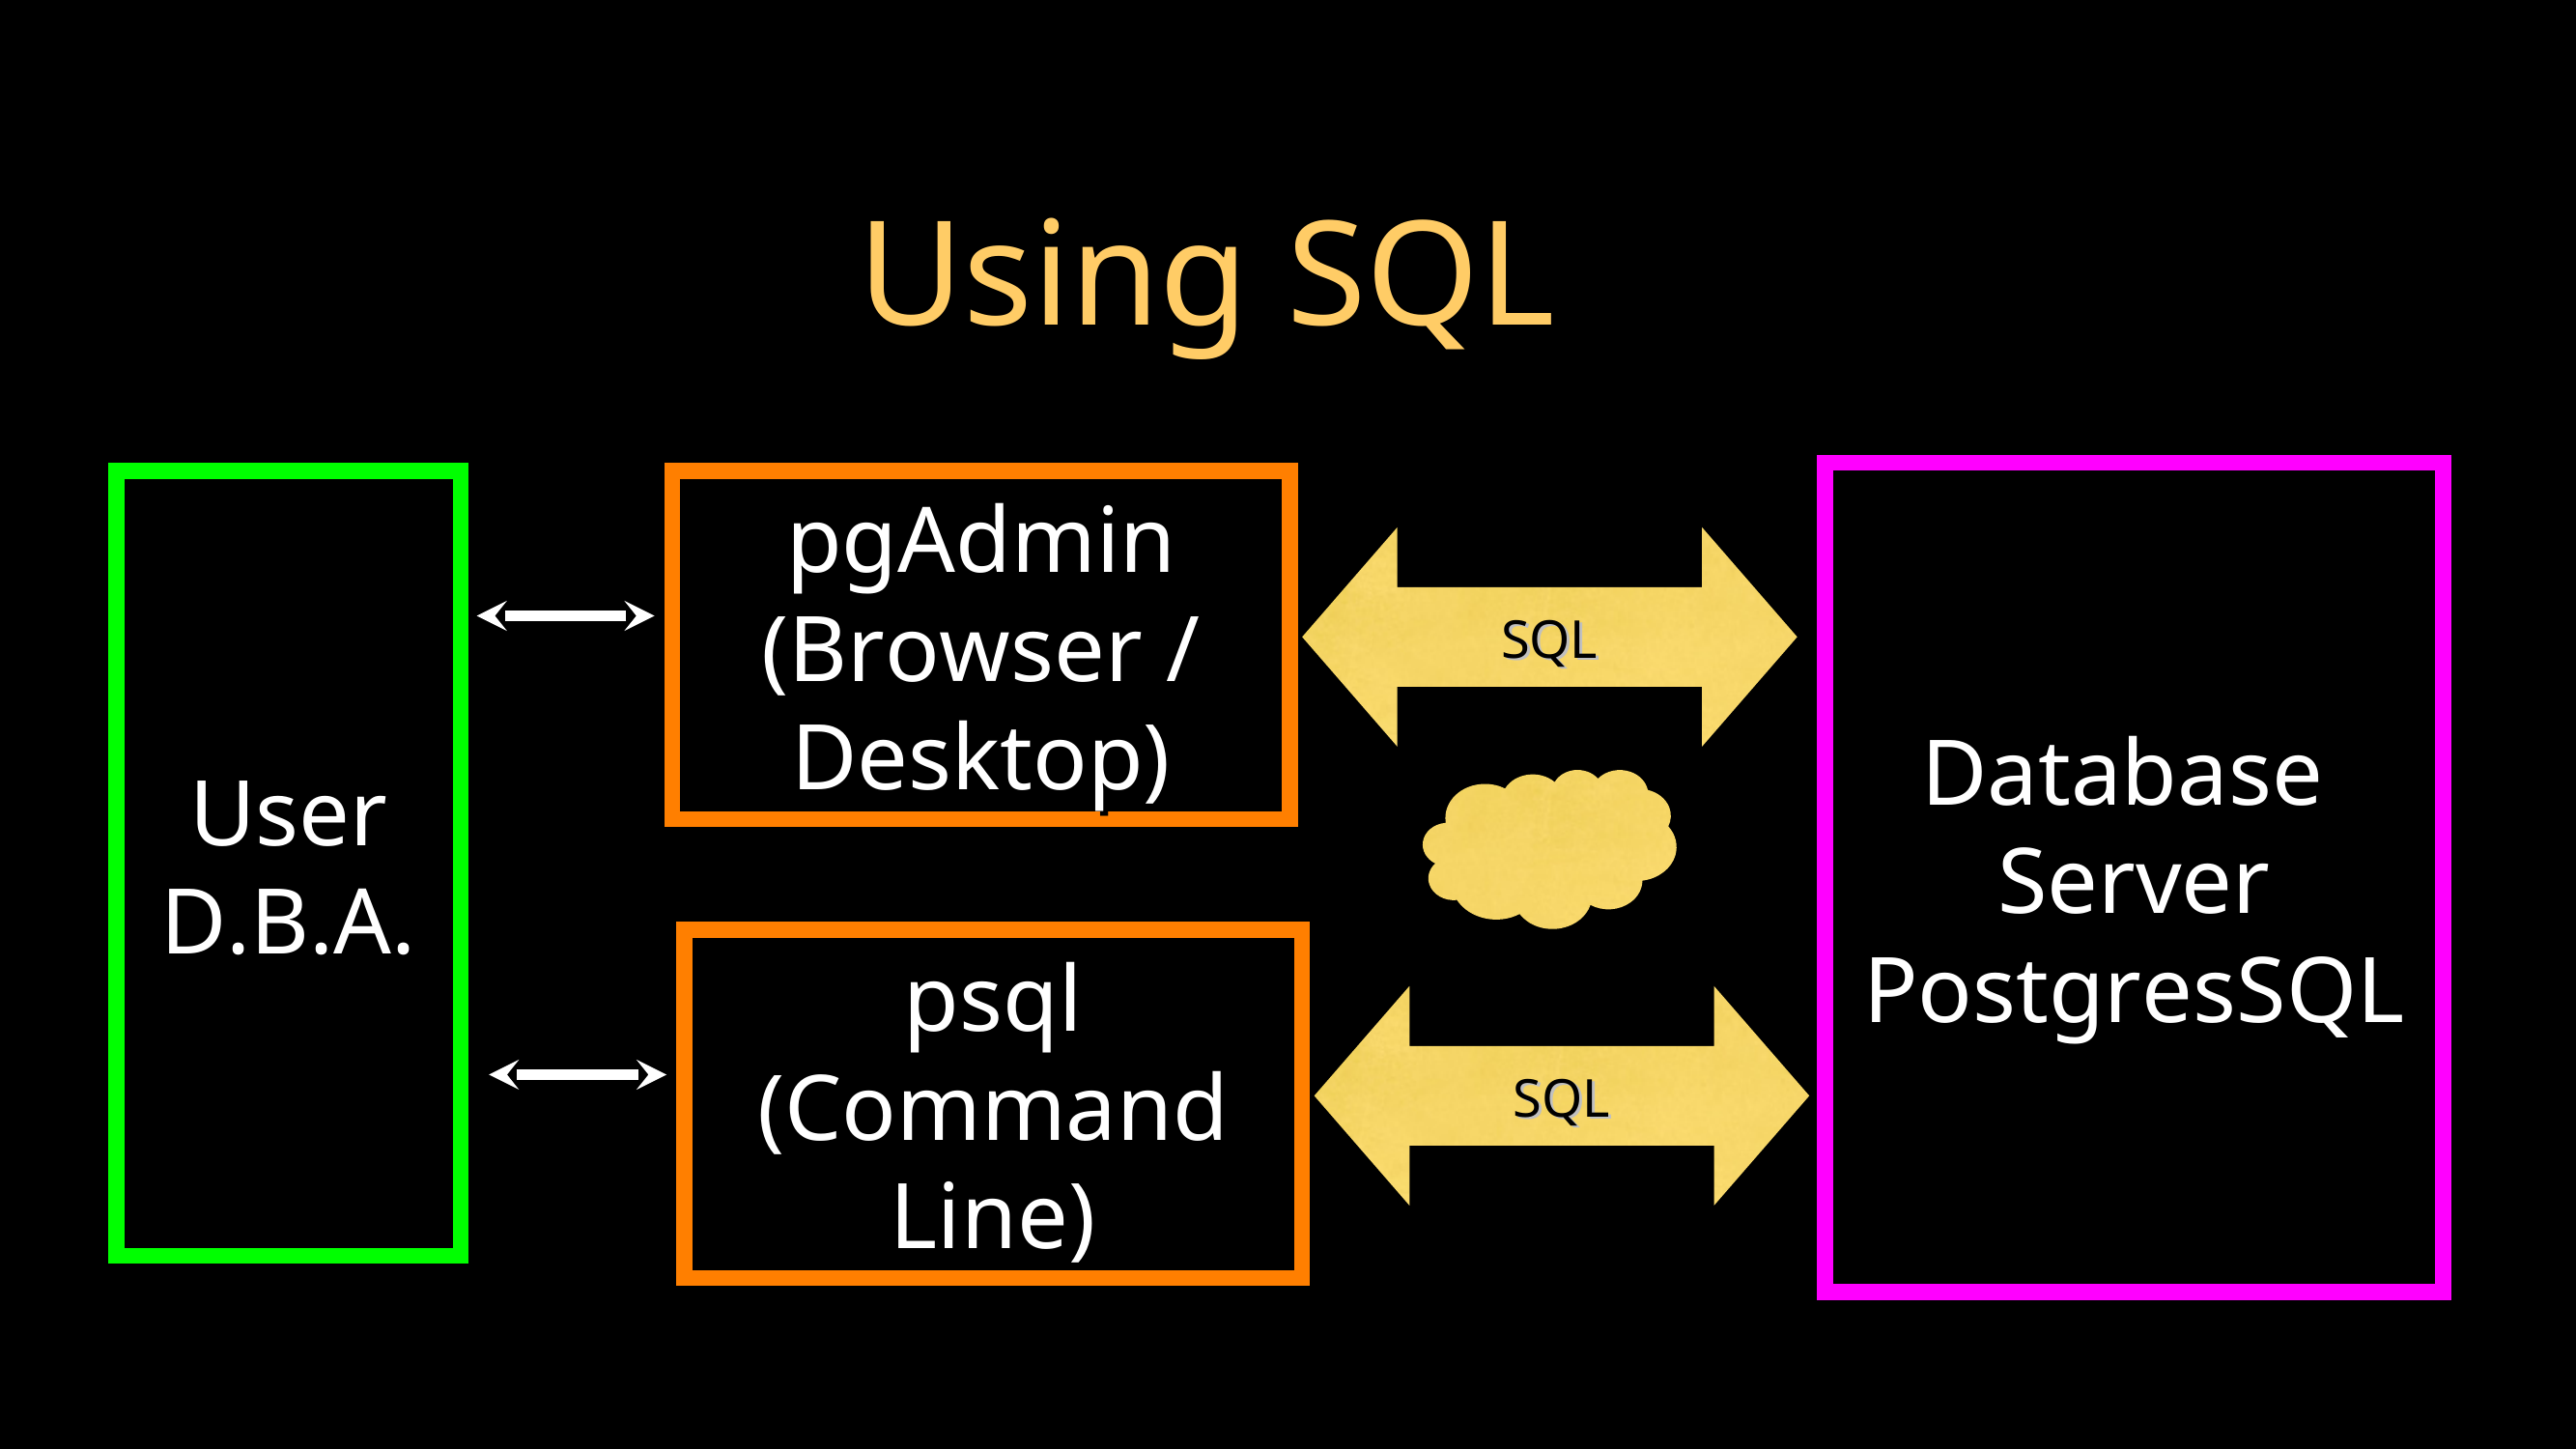

# Using SQL
Database
Server
PostgresSQL
User
D.B.A.
pgAdmin
(Browser / Desktop)
SQL
psql
(Command
Line)
SQL